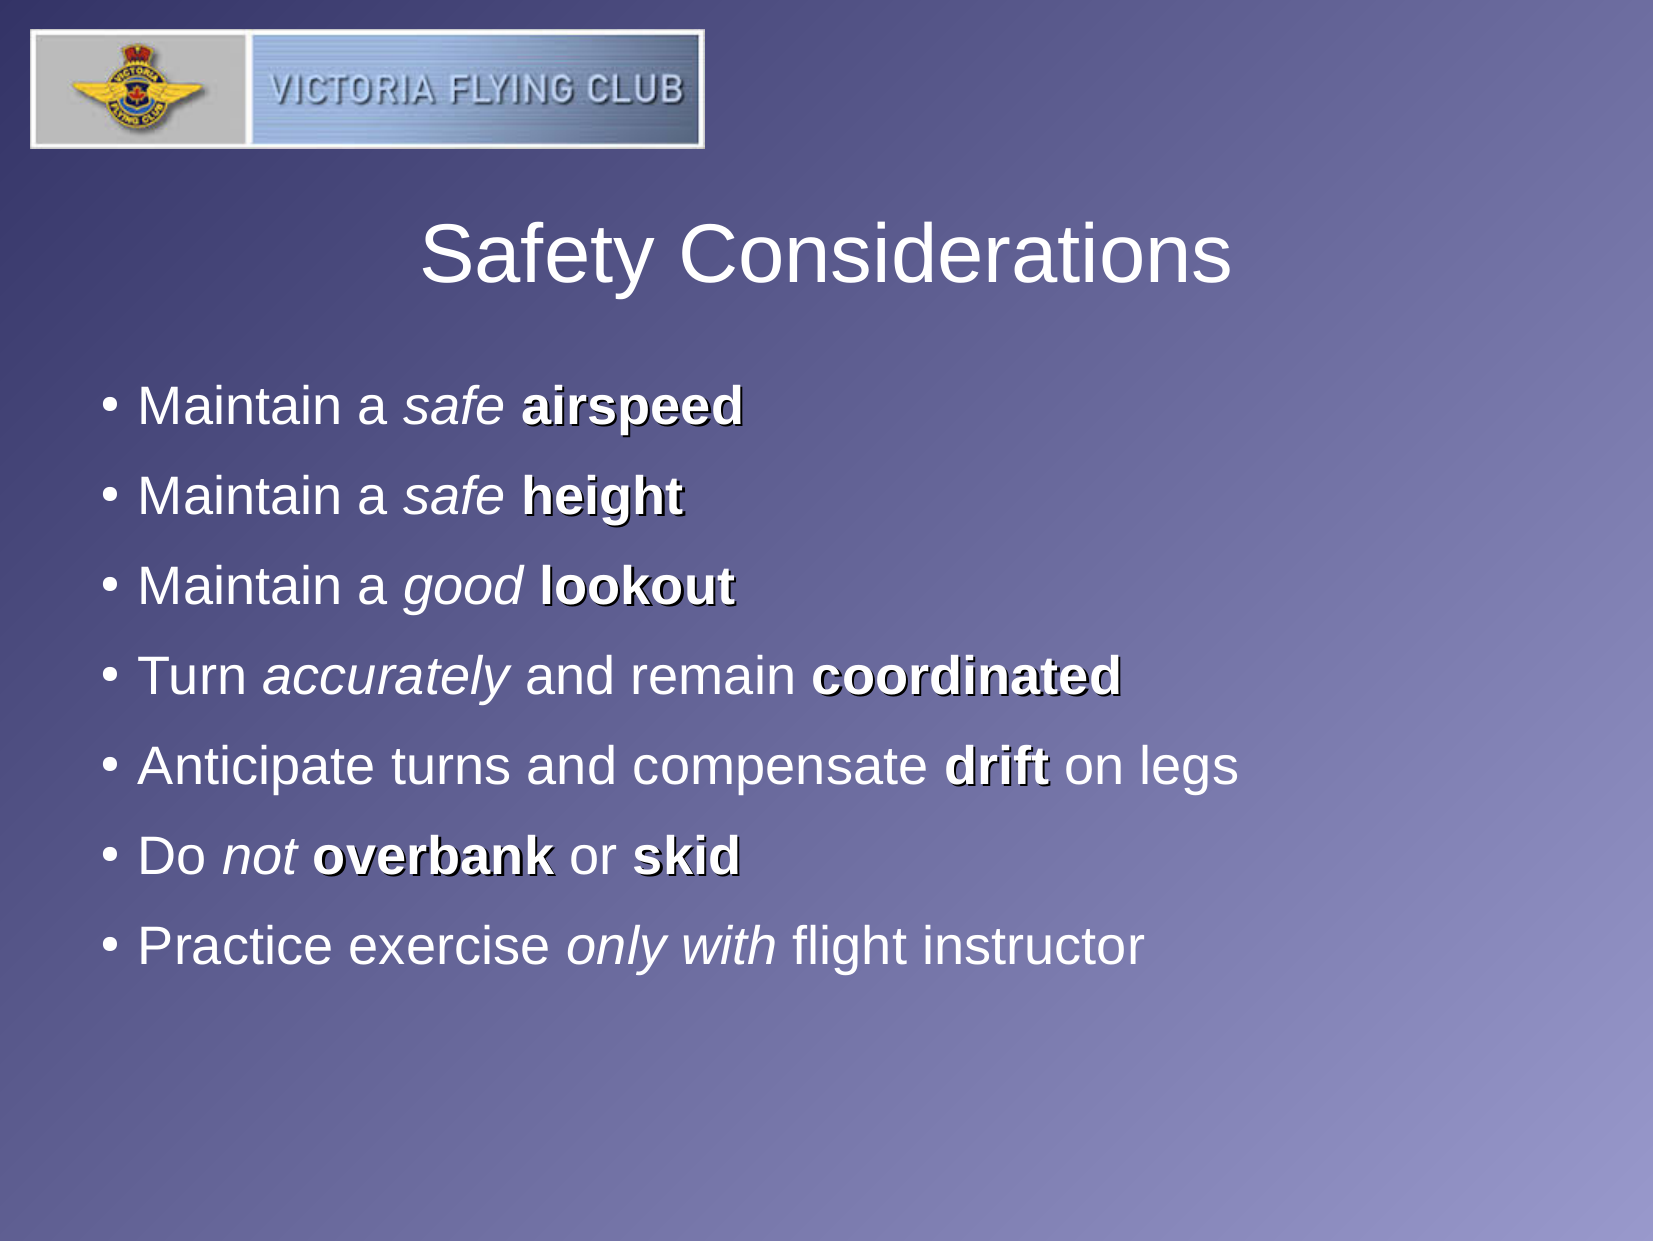

# Safety Considerations
Maintain a safe airspeed
Maintain a safe height
Maintain a good lookout
Turn accurately and remain coordinated
Anticipate turns and compensate drift on legs
Do not overbank or skid
Practice exercise only with flight instructor